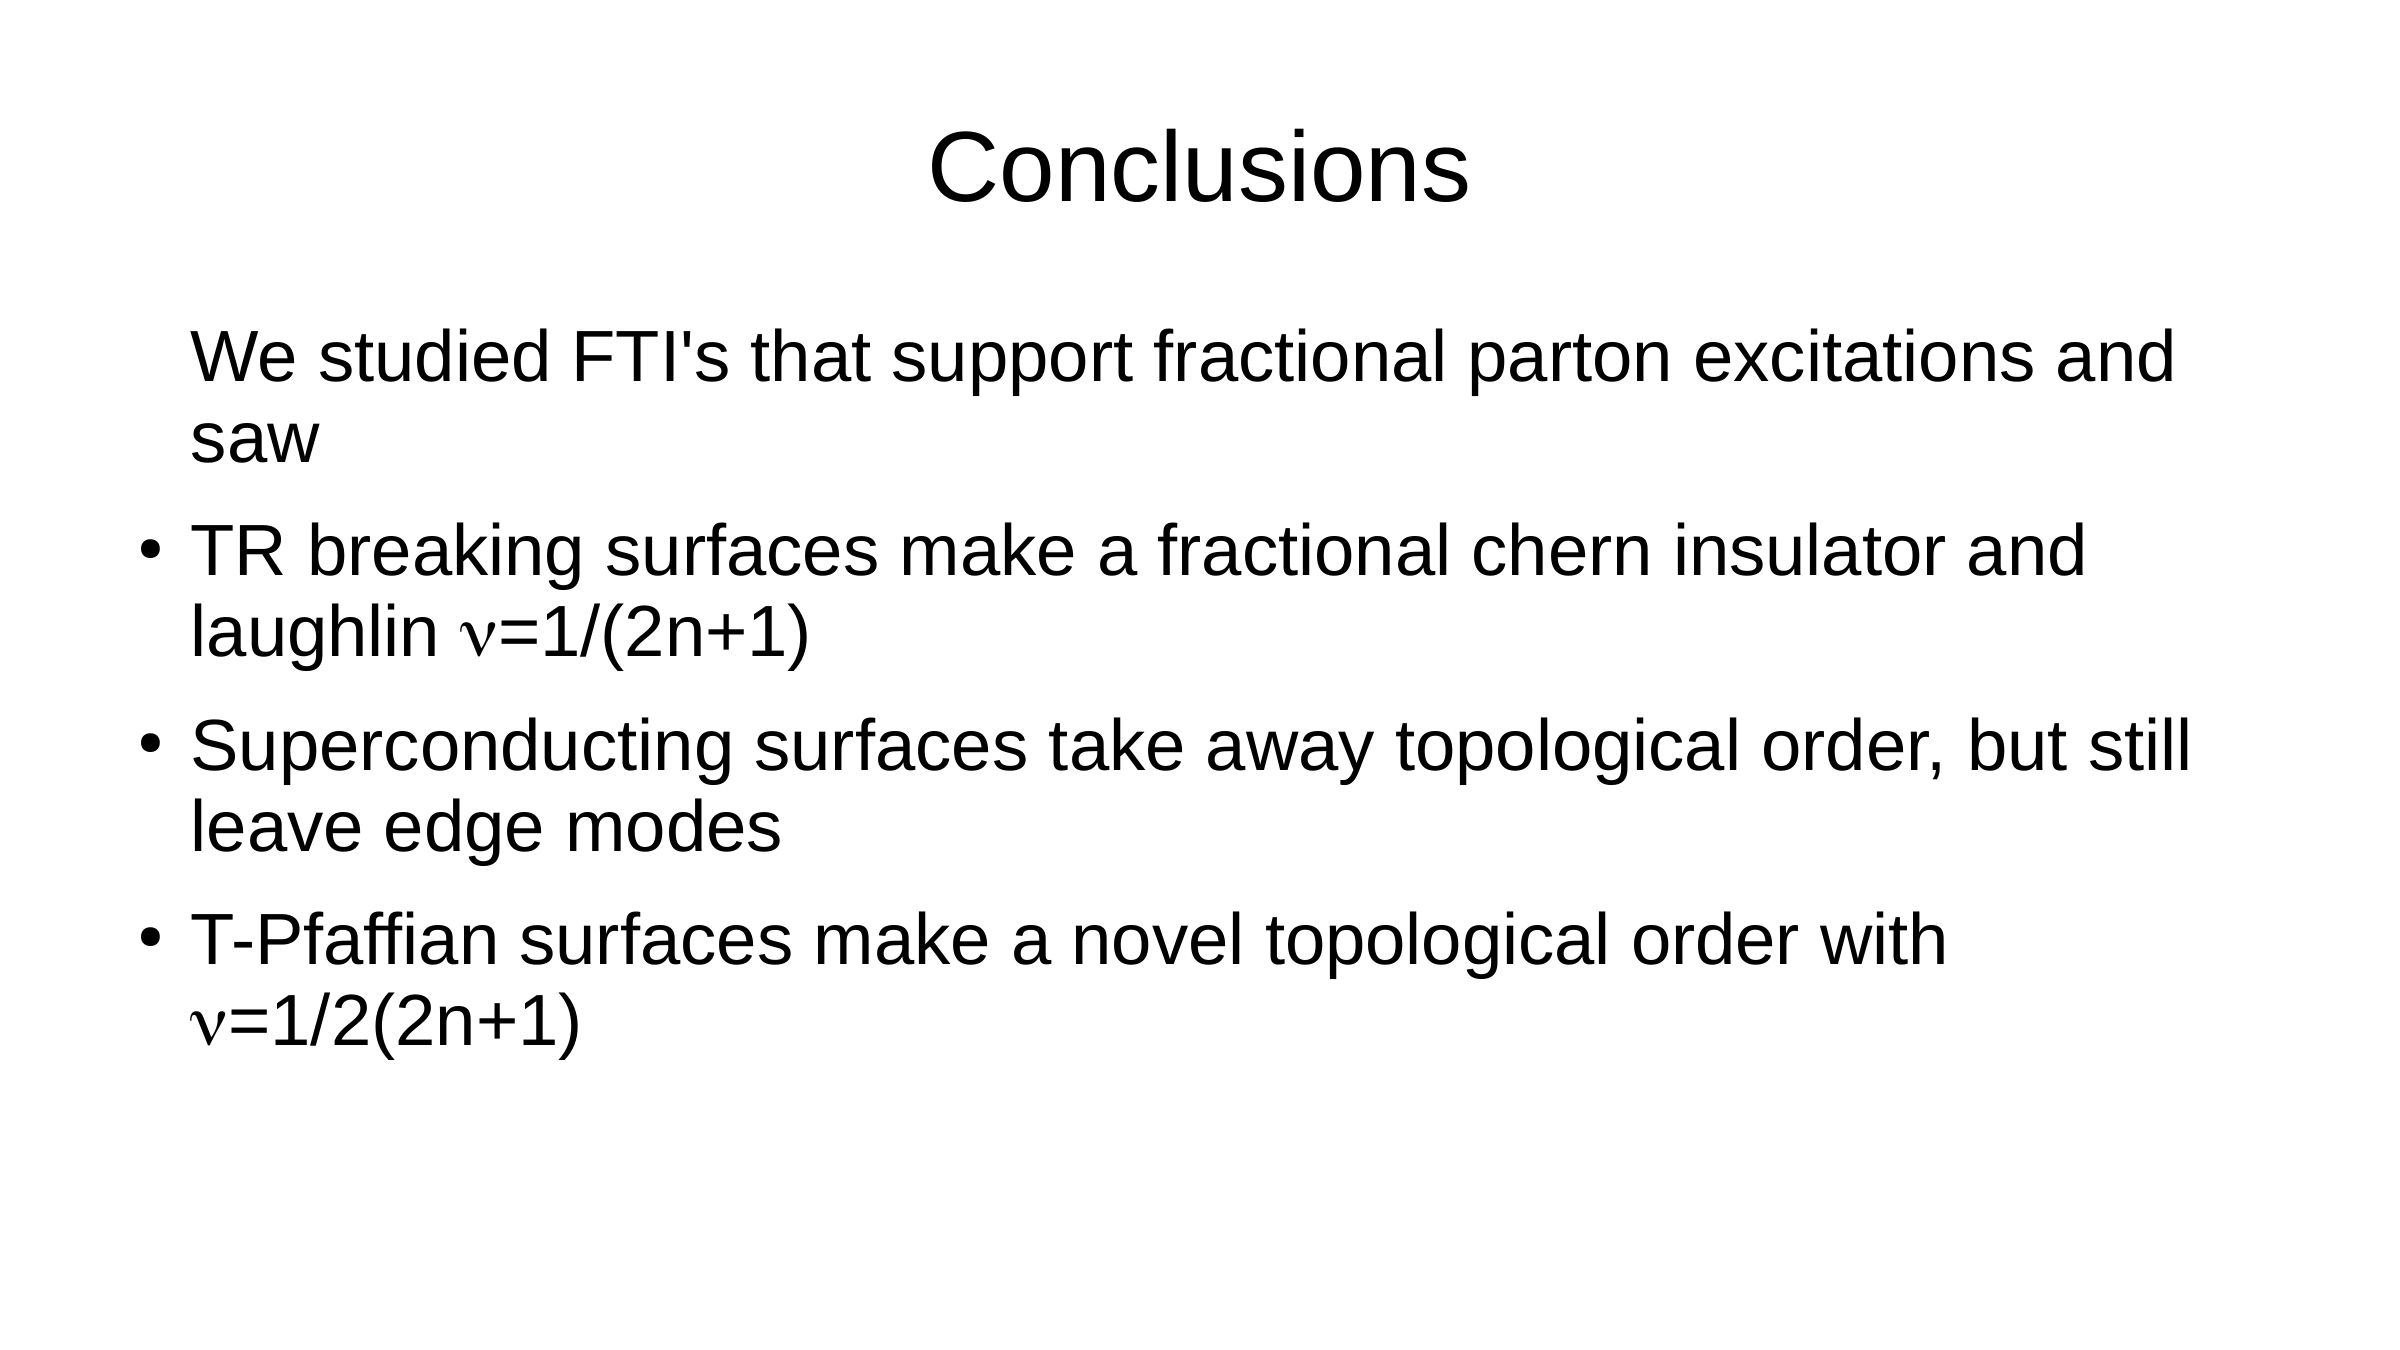

# Conclusions
We studied FTI's that support fractional parton excitations and saw
TR breaking surfaces make a fractional chern insulator and laughlin n=1/(2n+1)
Superconducting surfaces take away topological order, but still leave edge modes
T-Pfaffian surfaces make a novel topological order with n=1/2(2n+1)